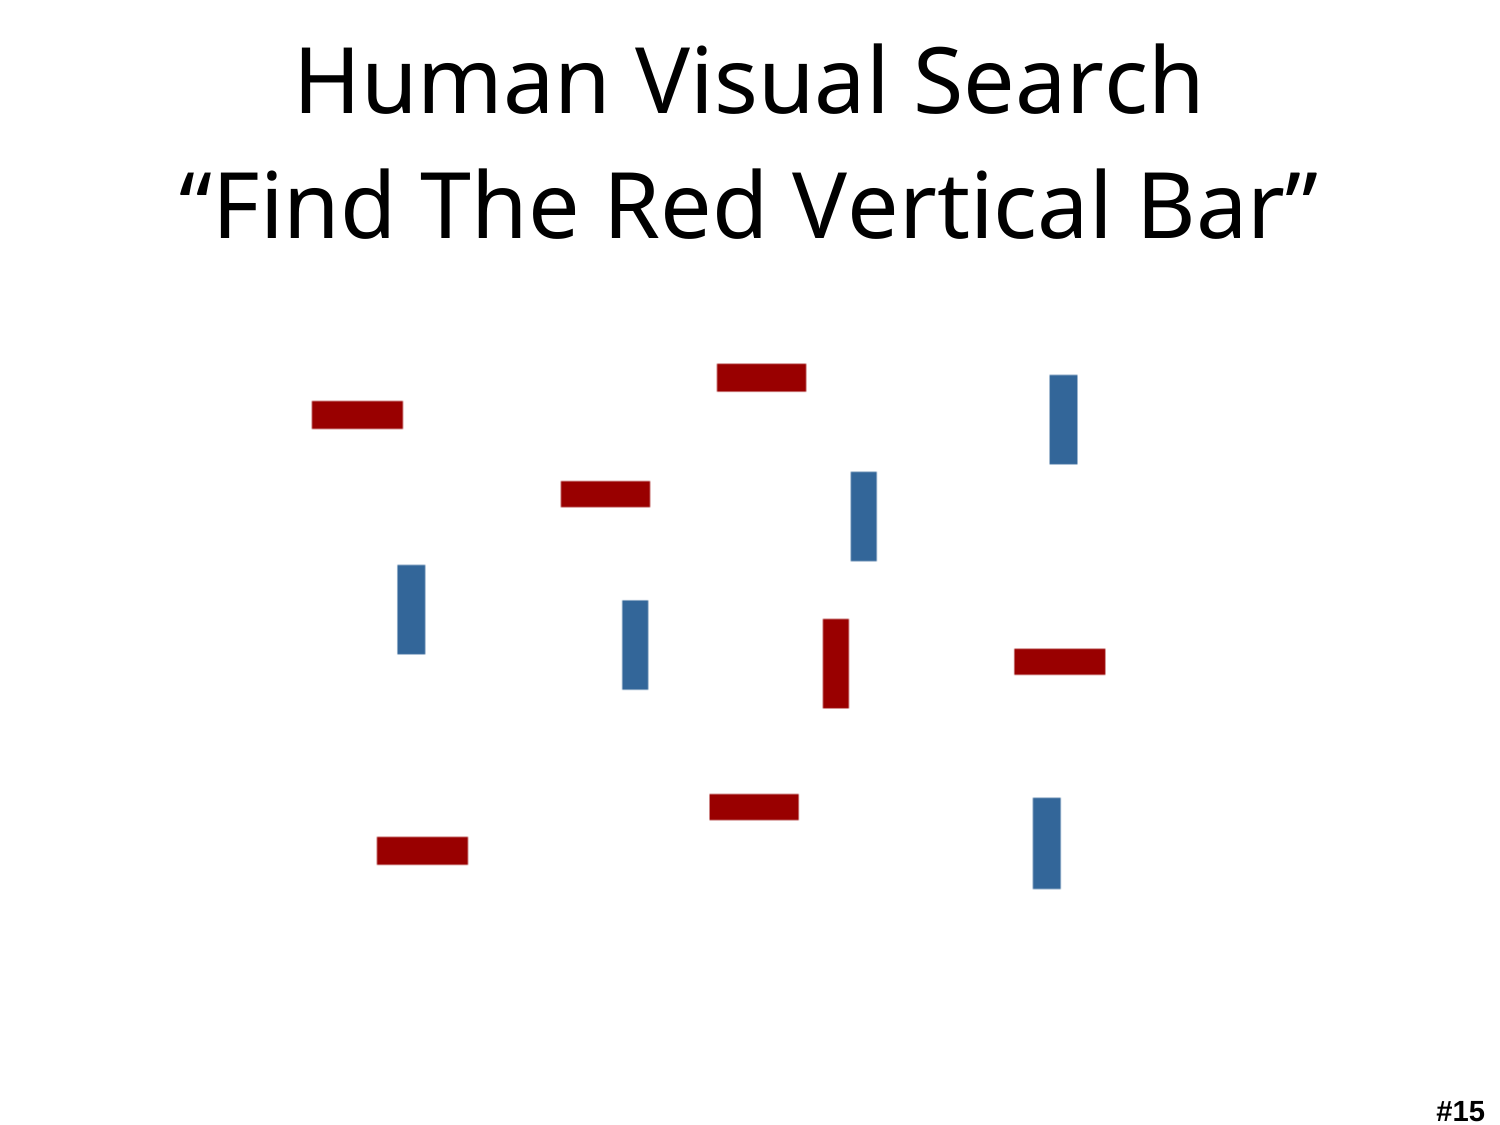

# Human Visual Search “Find The Red Vertical Bar”
15